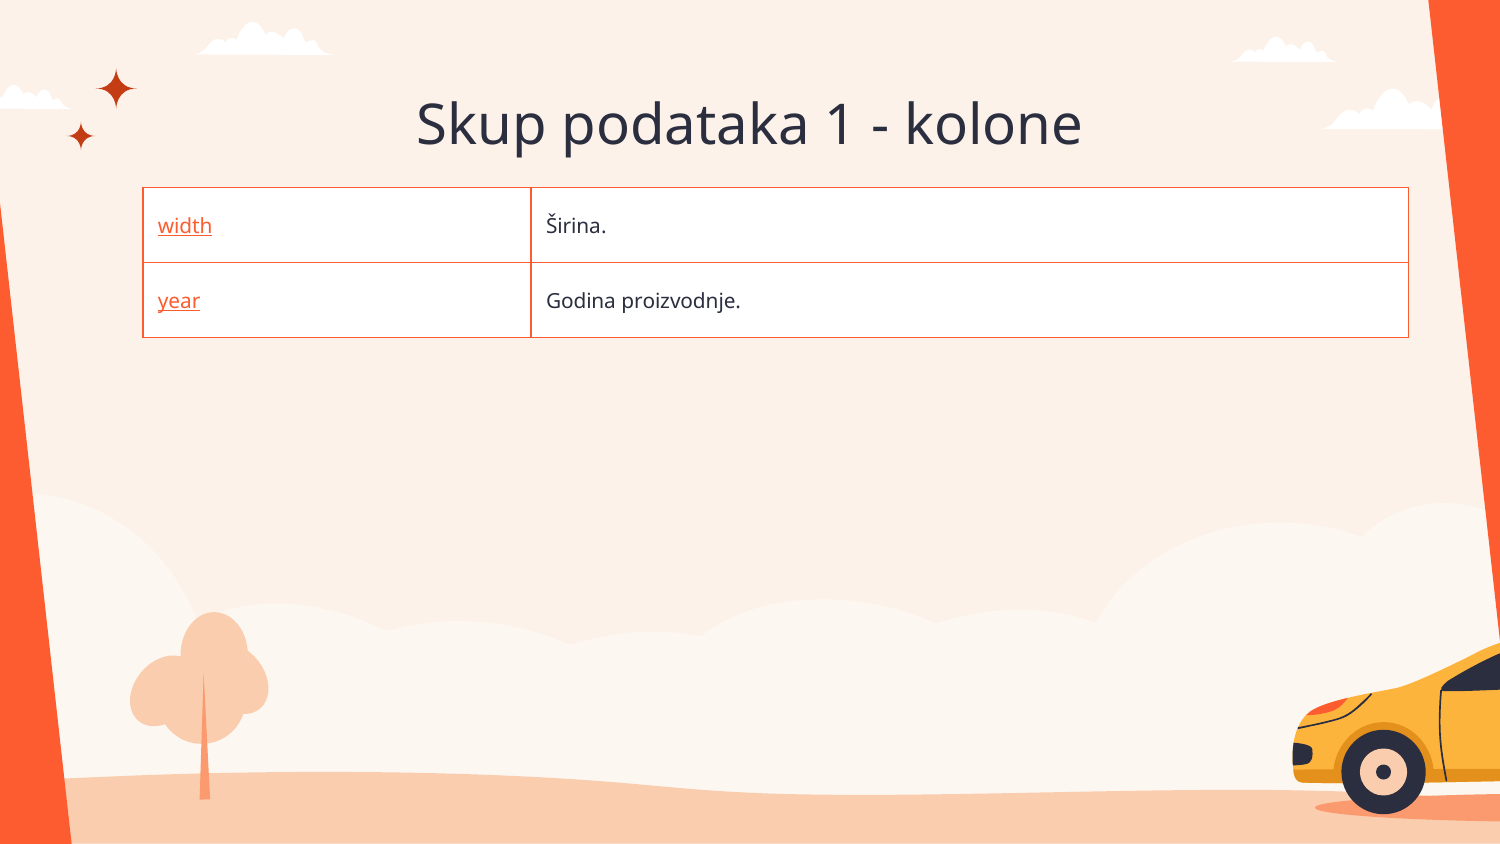

# Skup podataka 1 - kolone
| width | Širina. |
| --- | --- |
| year | Godina proizvodnje. |